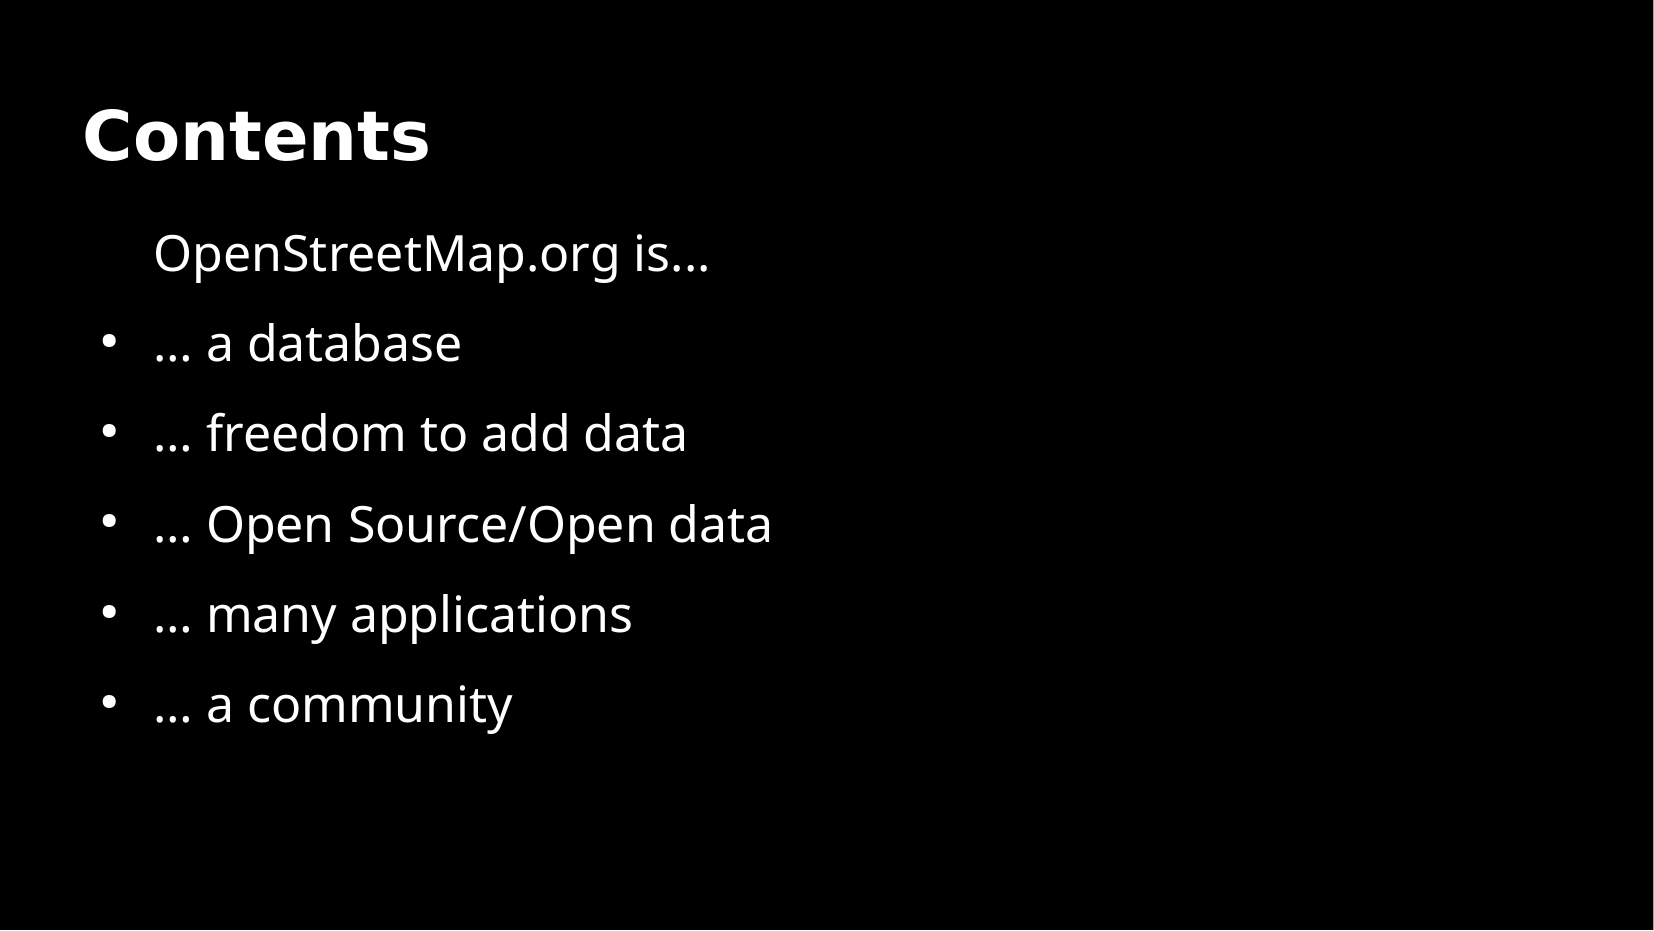

# Contents
OpenStreetMap.org is...
… a database
… freedom to add data
… Open Source/Open data
… many applications
… a community